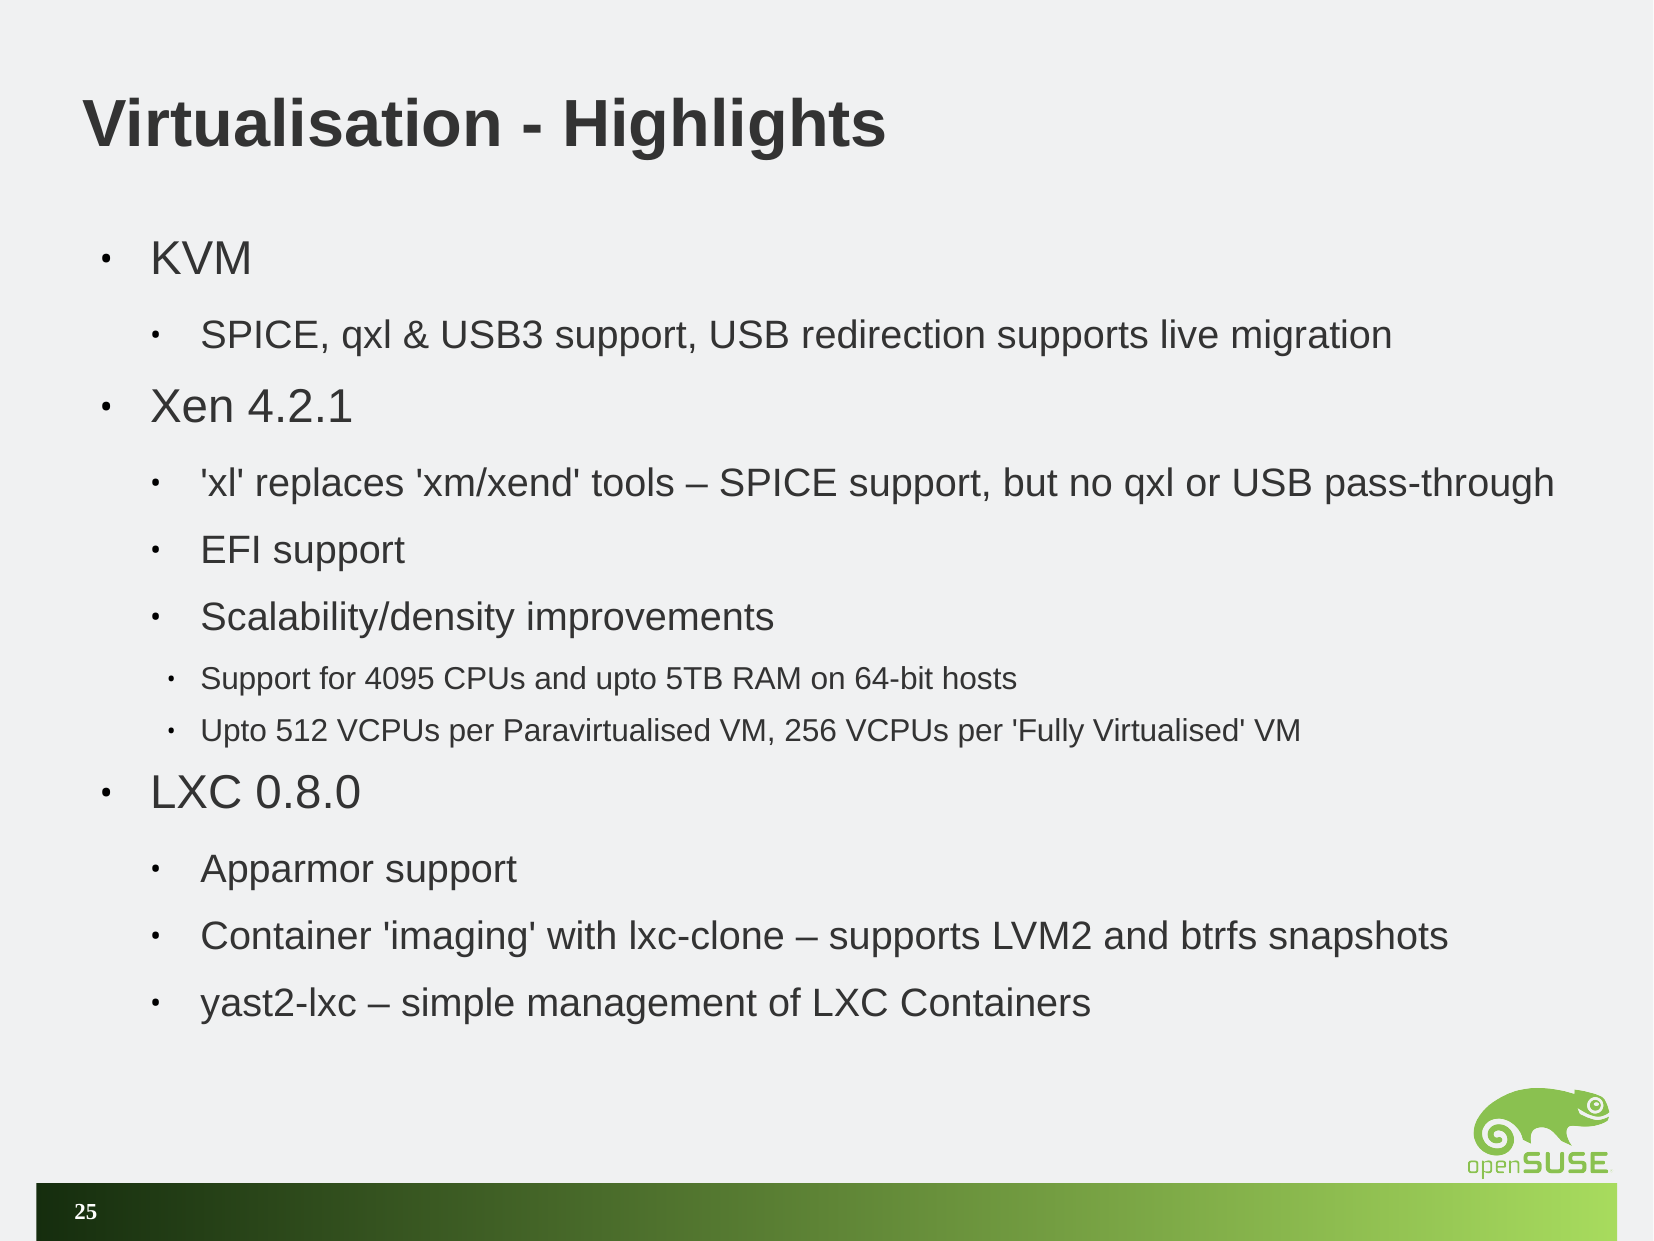

# Virtualisation - Highlights
KVM
SPICE, qxl & USB3 support, USB redirection supports live migration
Xen 4.2.1
'xl' replaces 'xm/xend' tools – SPICE support, but no qxl or USB pass-through
EFI support
Scalability/density improvements
Support for 4095 CPUs and upto 5TB RAM on 64-bit hosts
Upto 512 VCPUs per Paravirtualised VM, 256 VCPUs per 'Fully Virtualised' VM
LXC 0.8.0
Apparmor support
Container 'imaging' with lxc-clone – supports LVM2 and btrfs snapshots
yast2-lxc – simple management of LXC Containers
25